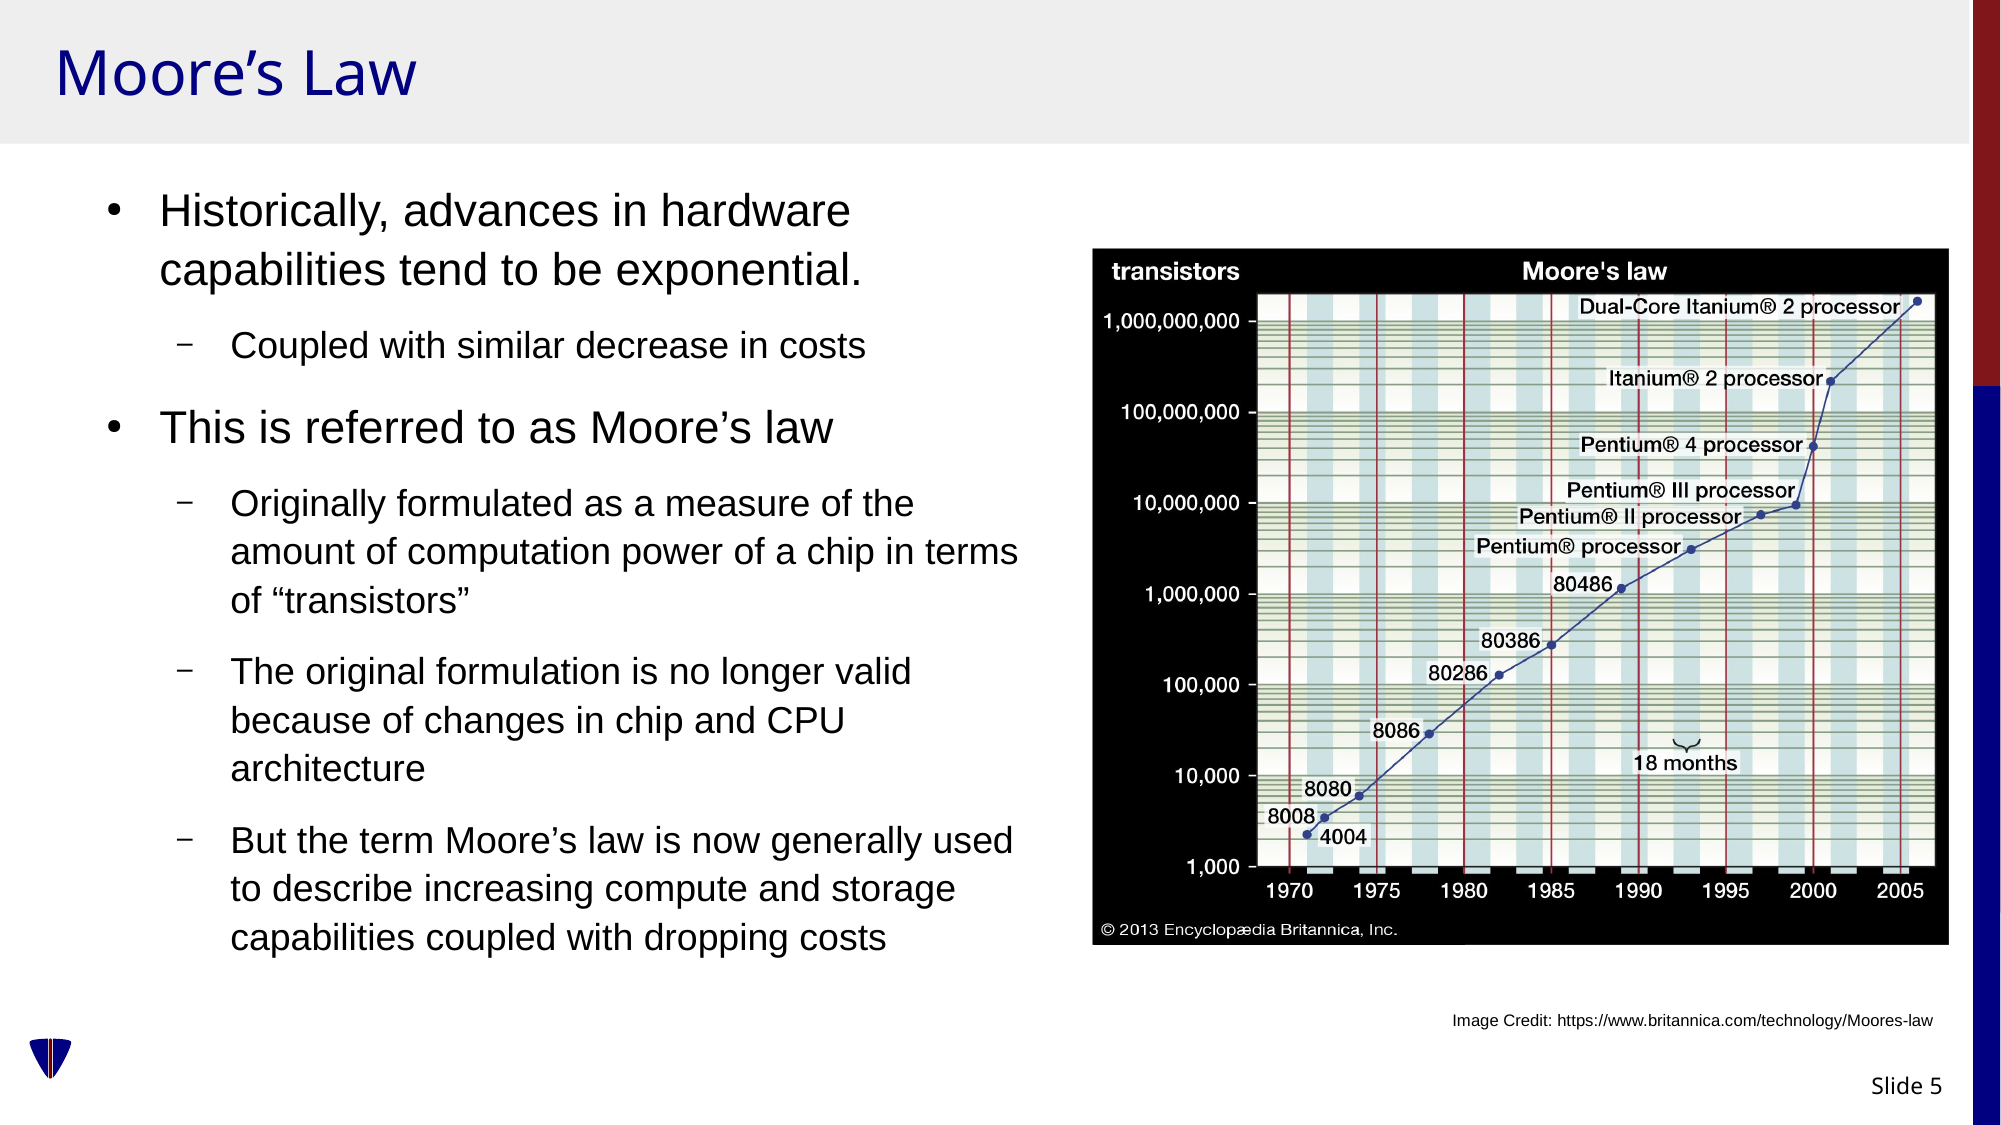

# Moore’s Law
Historically, advances in hardware capabilities tend to be exponential.
Coupled with similar decrease in costs
This is referred to as Moore’s law
Originally formulated as a measure of the amount of computation power of a chip in terms of “transistors”
The original formulation is no longer valid because of changes in chip and CPU architecture
But the term Moore’s law is now generally used to describe increasing compute and storage capabilities coupled with dropping costs
Image Credit: https://www.britannica.com/technology/Moores-law